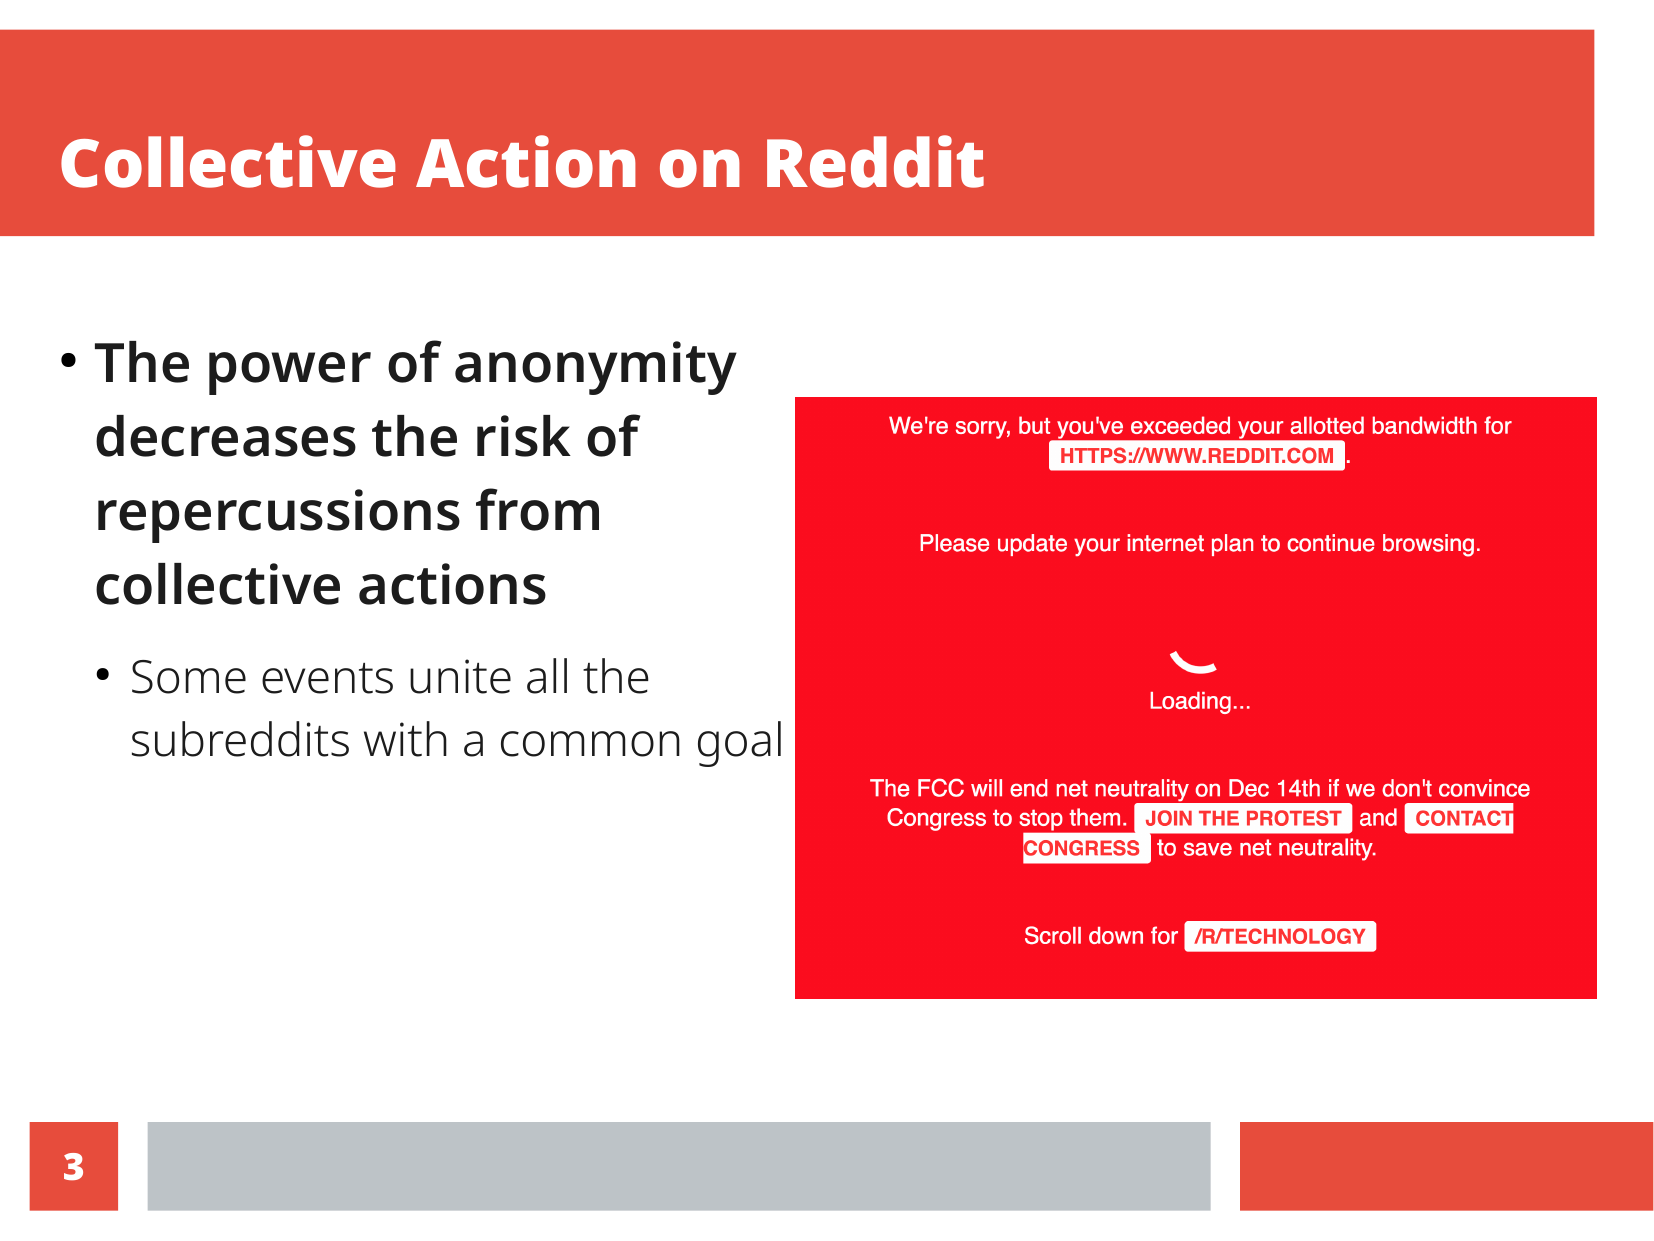

# Collective Action on Reddit
The power of anonymity decreases the risk of repercussions from collective actions
Some events unite all the subreddits with a common goal
3